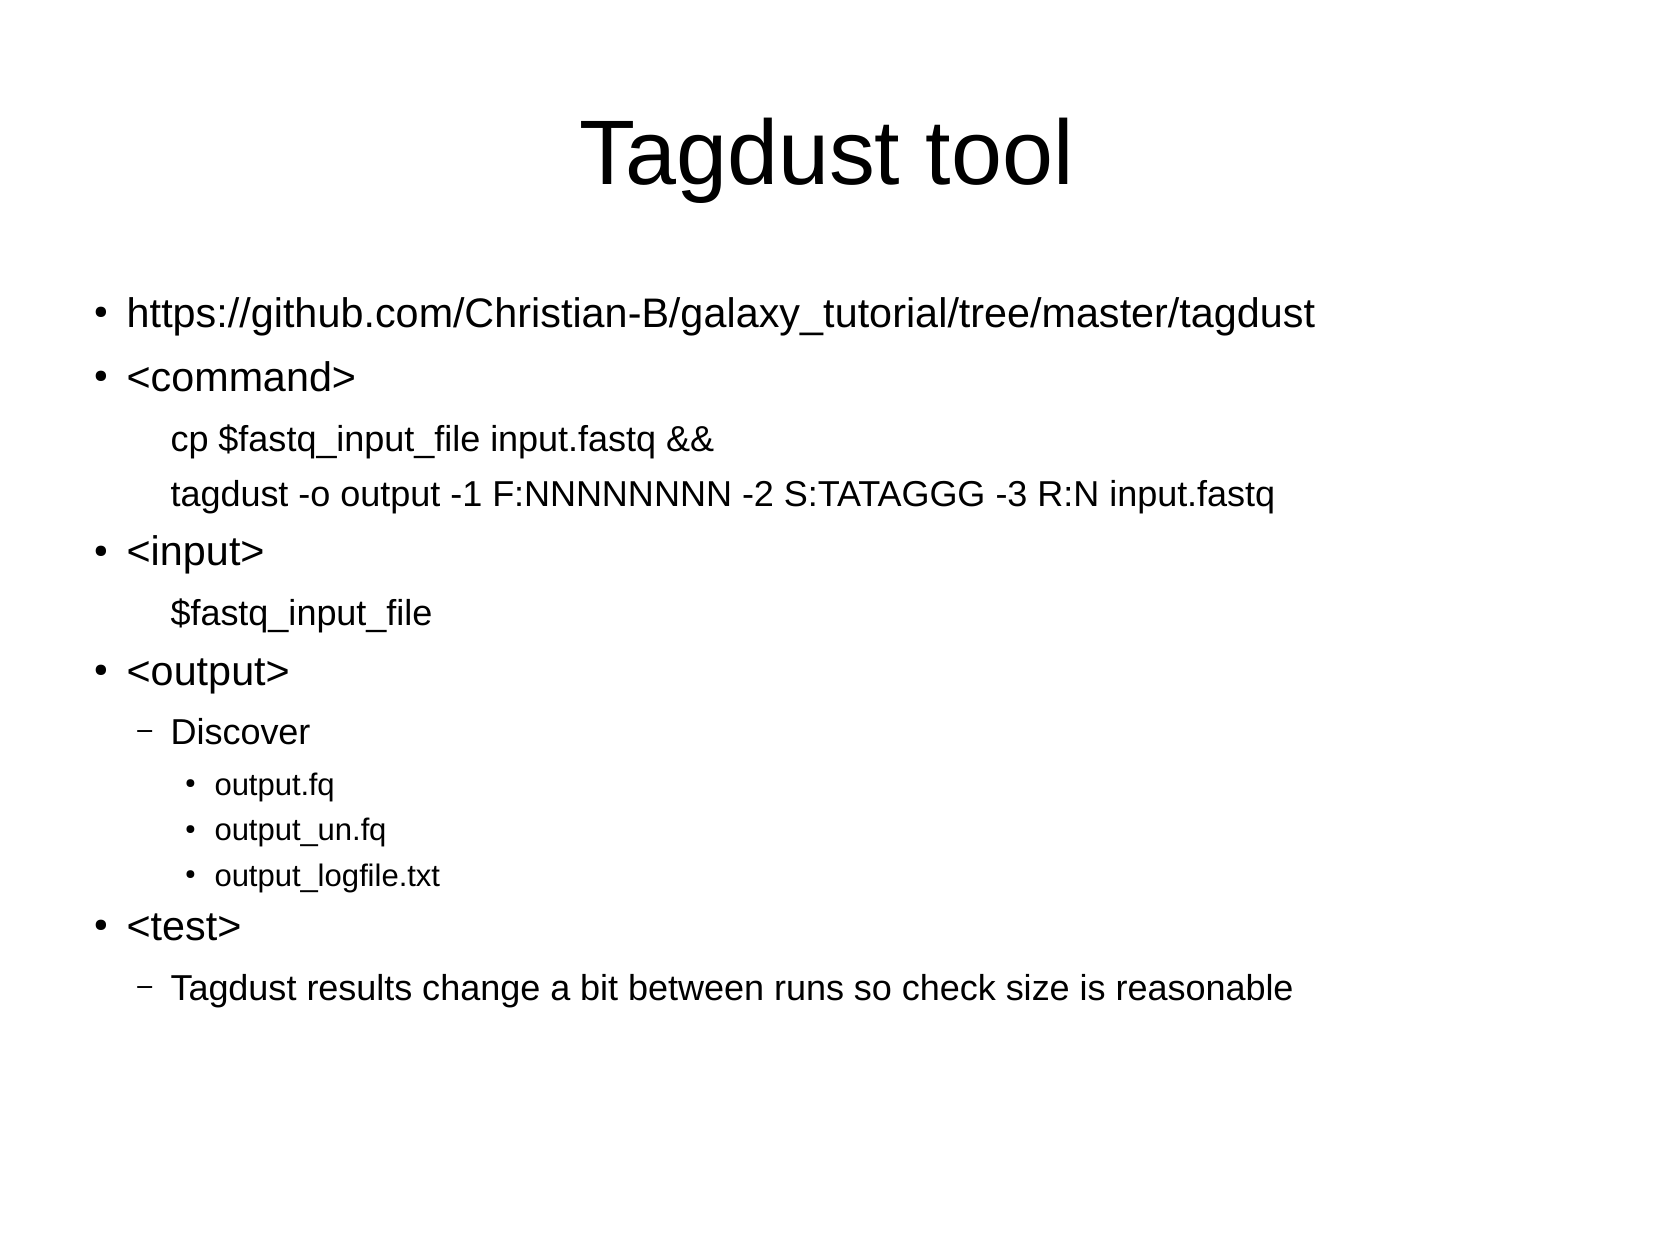

# Tagdust tool
https://github.com/Christian-B/galaxy_tutorial/tree/master/tagdust
<command>
cp $fastq_input_file input.fastq &&
tagdust -o output -1 F:NNNNNNNN -2 S:TATAGGG -3 R:N input.fastq
<input>
$fastq_input_file
<output>
Discover
output.fq
output_un.fq
output_logfile.txt
<test>
Tagdust results change a bit between runs so check size is reasonable